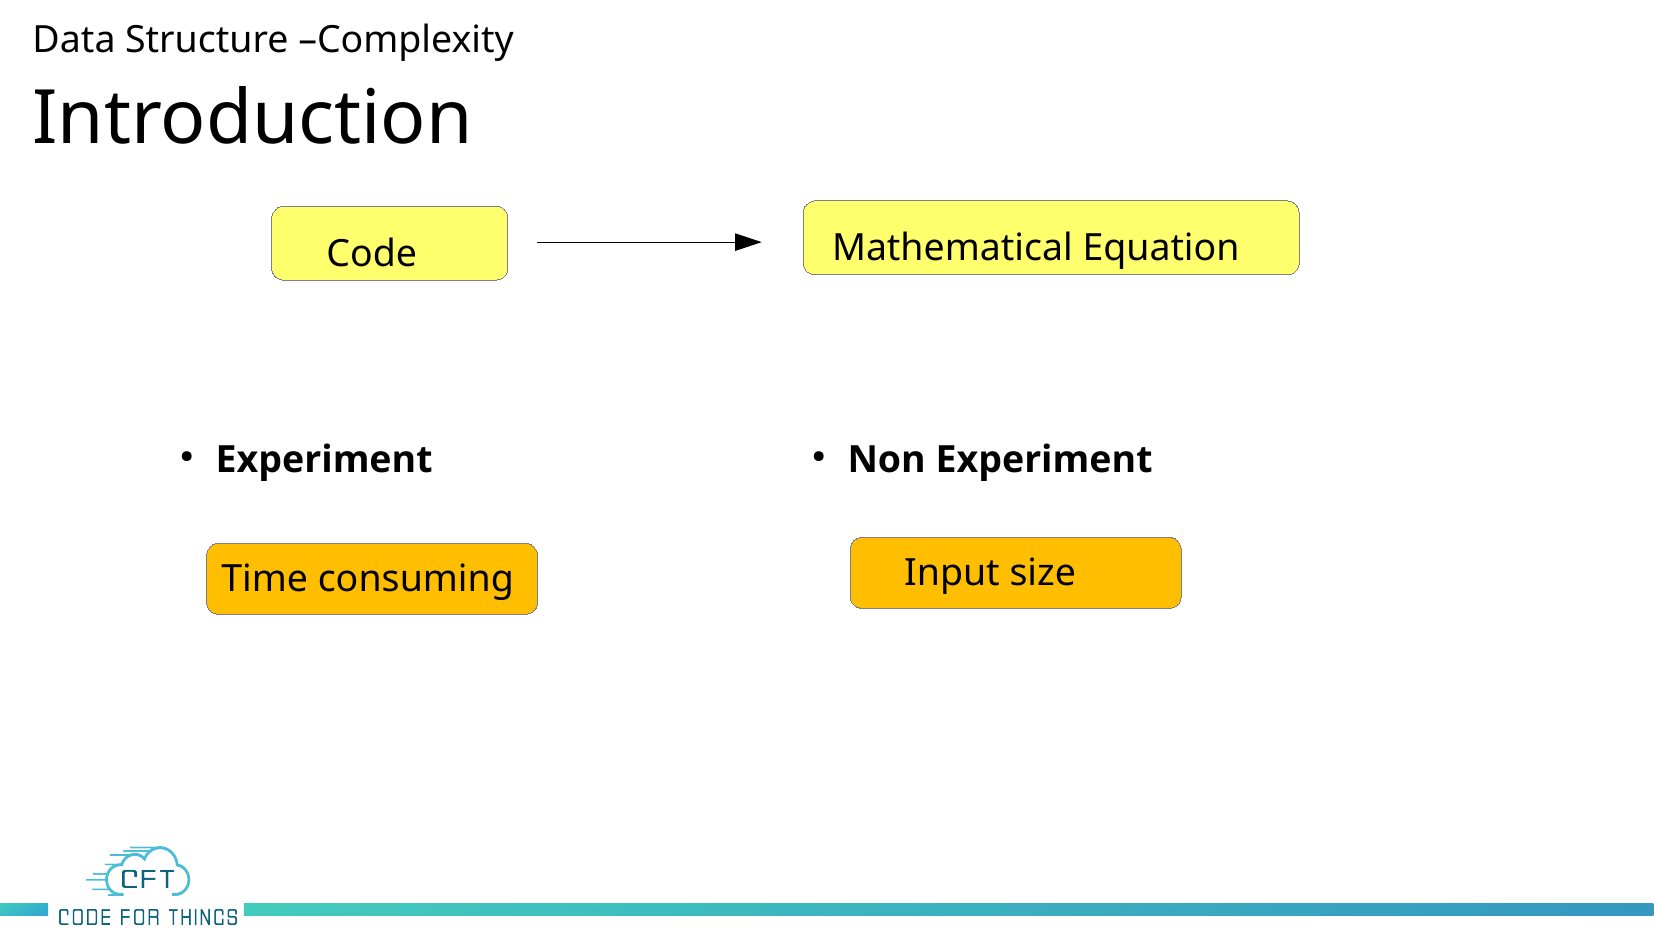

# Data Structure –Complexity Introduction
Mathematical Equation
Code
Experiment
Non Experiment
 Input size
Time consuming